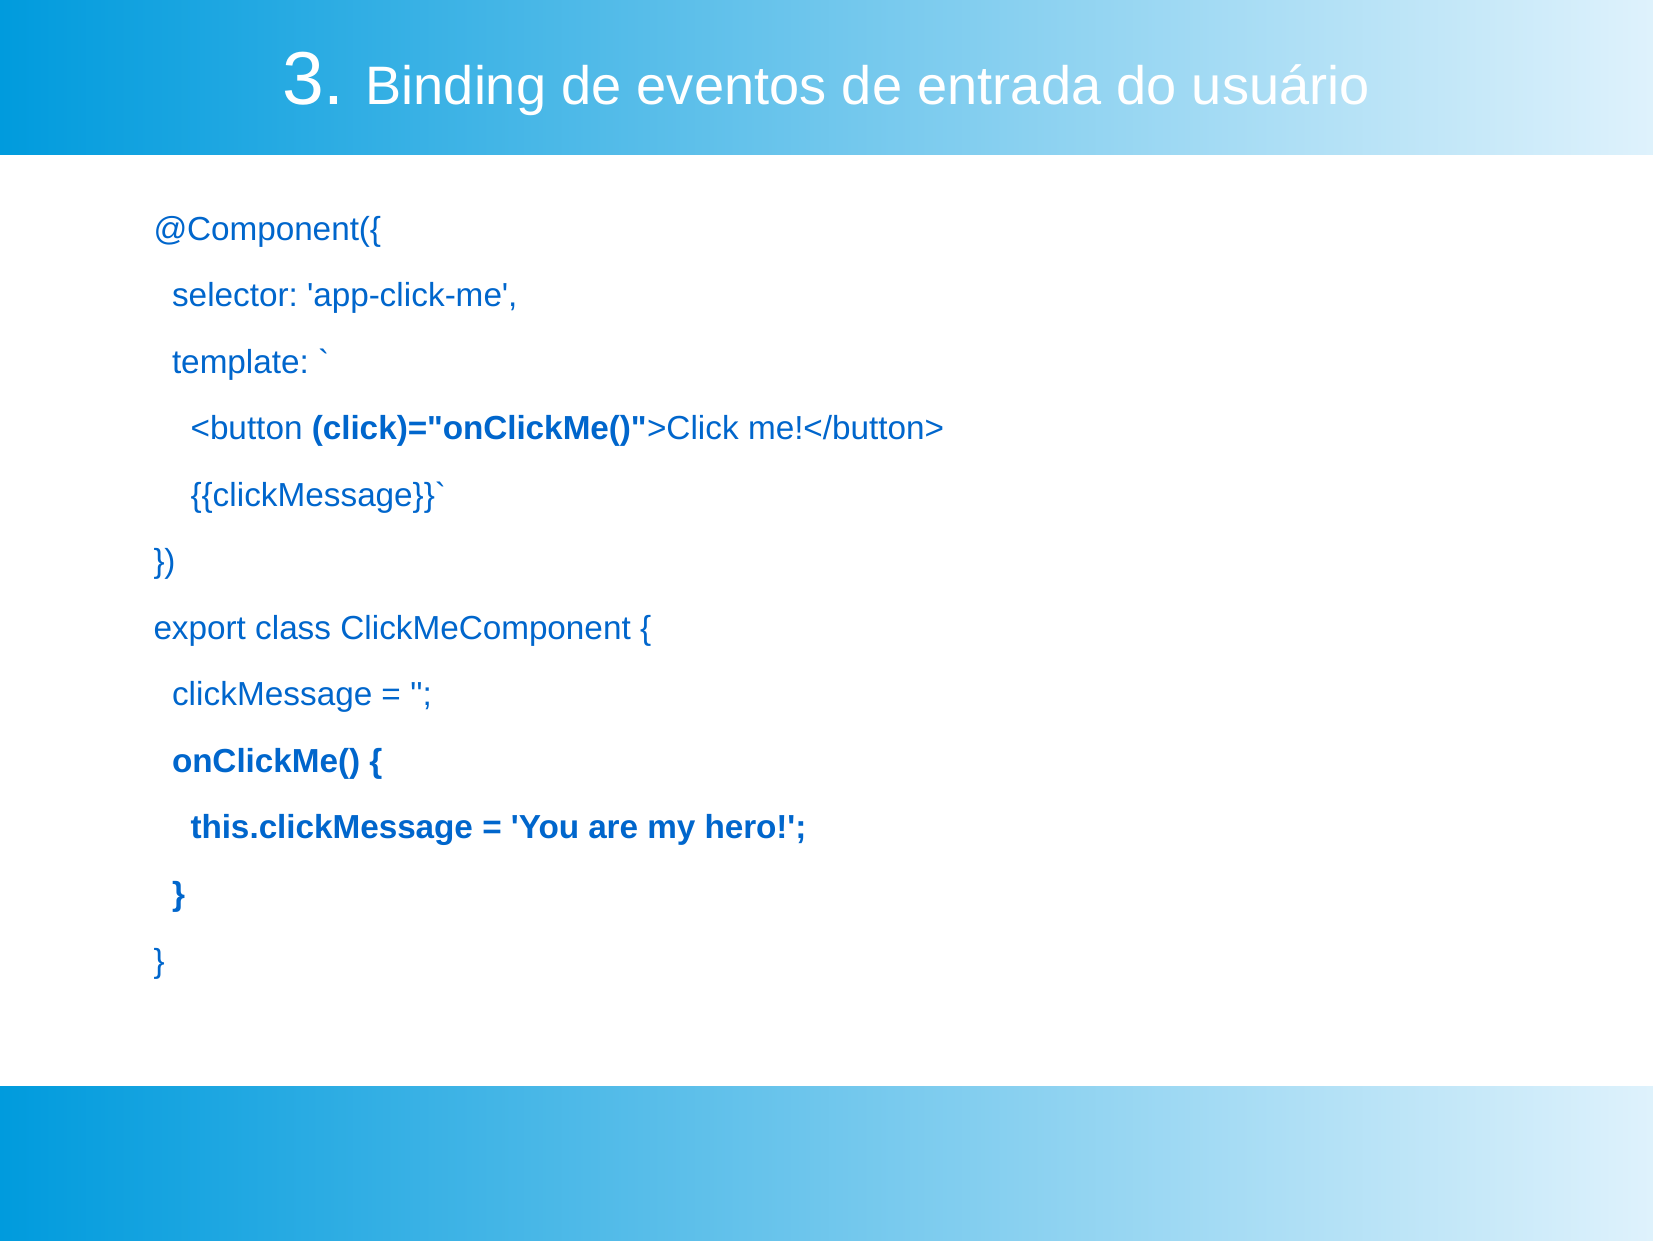

# 3. Binding de eventos de entrada do usuário
@Component({
 selector: 'app-click-me',
 template: `
 <button (click)="onClickMe()">Click me!</button>
 {{clickMessage}}`
})
export class ClickMeComponent {
 clickMessage = '';
 onClickMe() {
 this.clickMessage = 'You are my hero!';
 }
}